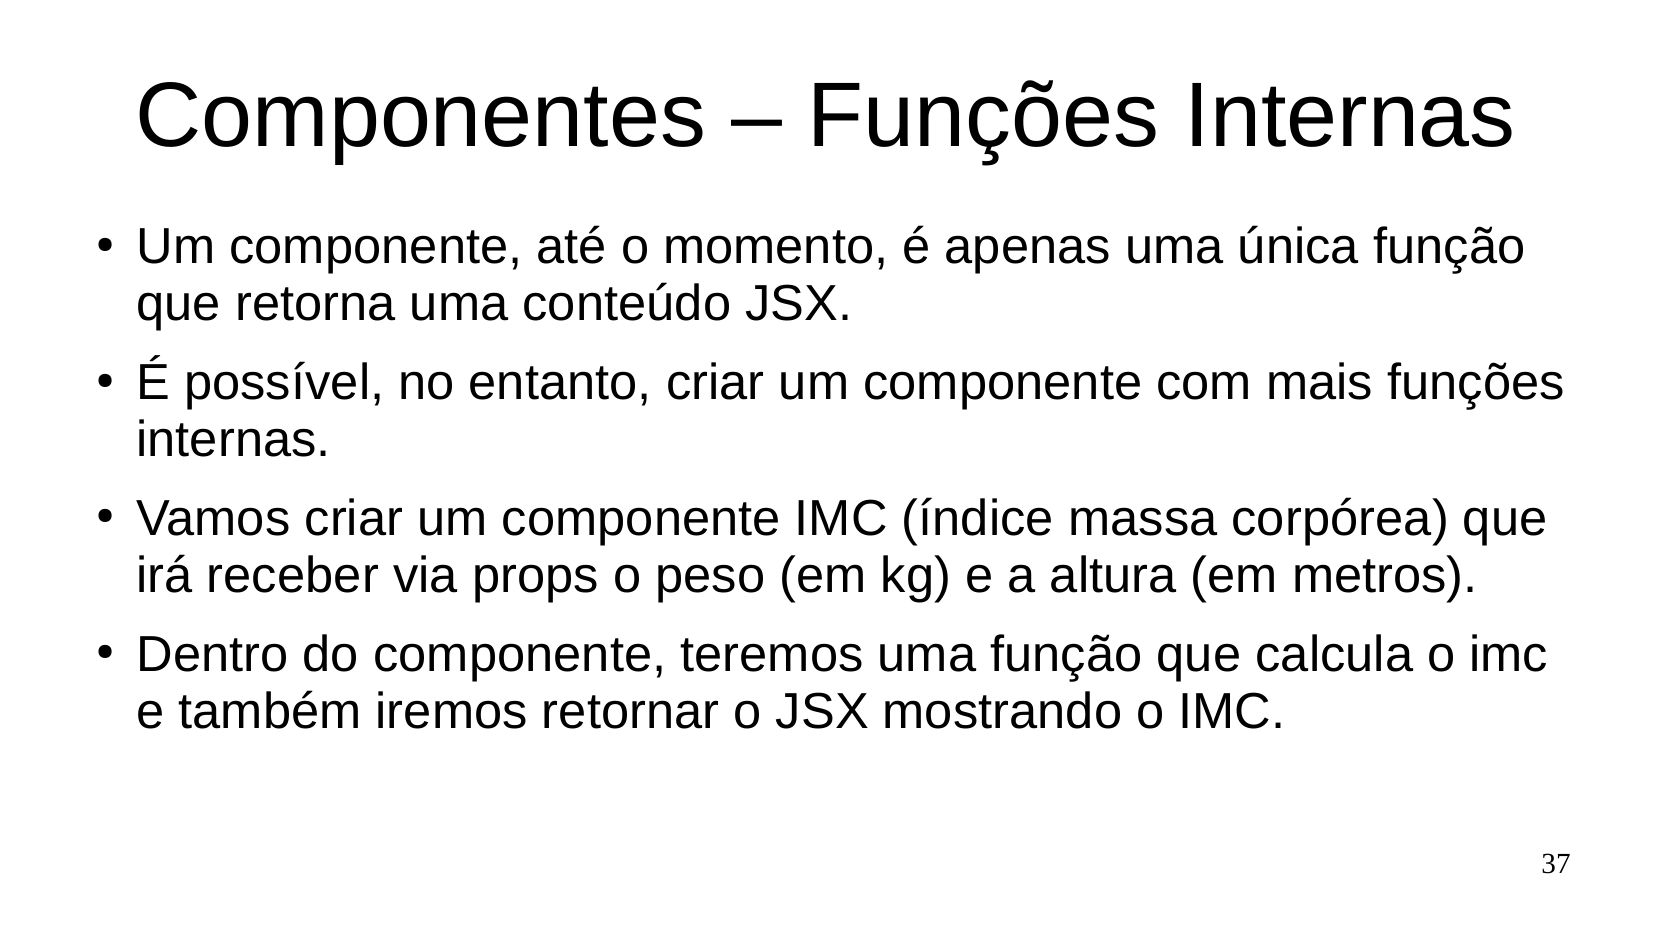

# Componentes – Funções Internas
Um componente, até o momento, é apenas uma única função que retorna uma conteúdo JSX.
É possível, no entanto, criar um componente com mais funções internas.
Vamos criar um componente IMC (índice massa corpórea) que irá receber via props o peso (em kg) e a altura (em metros).
Dentro do componente, teremos uma função que calcula o imc e também iremos retornar o JSX mostrando o IMC.
37